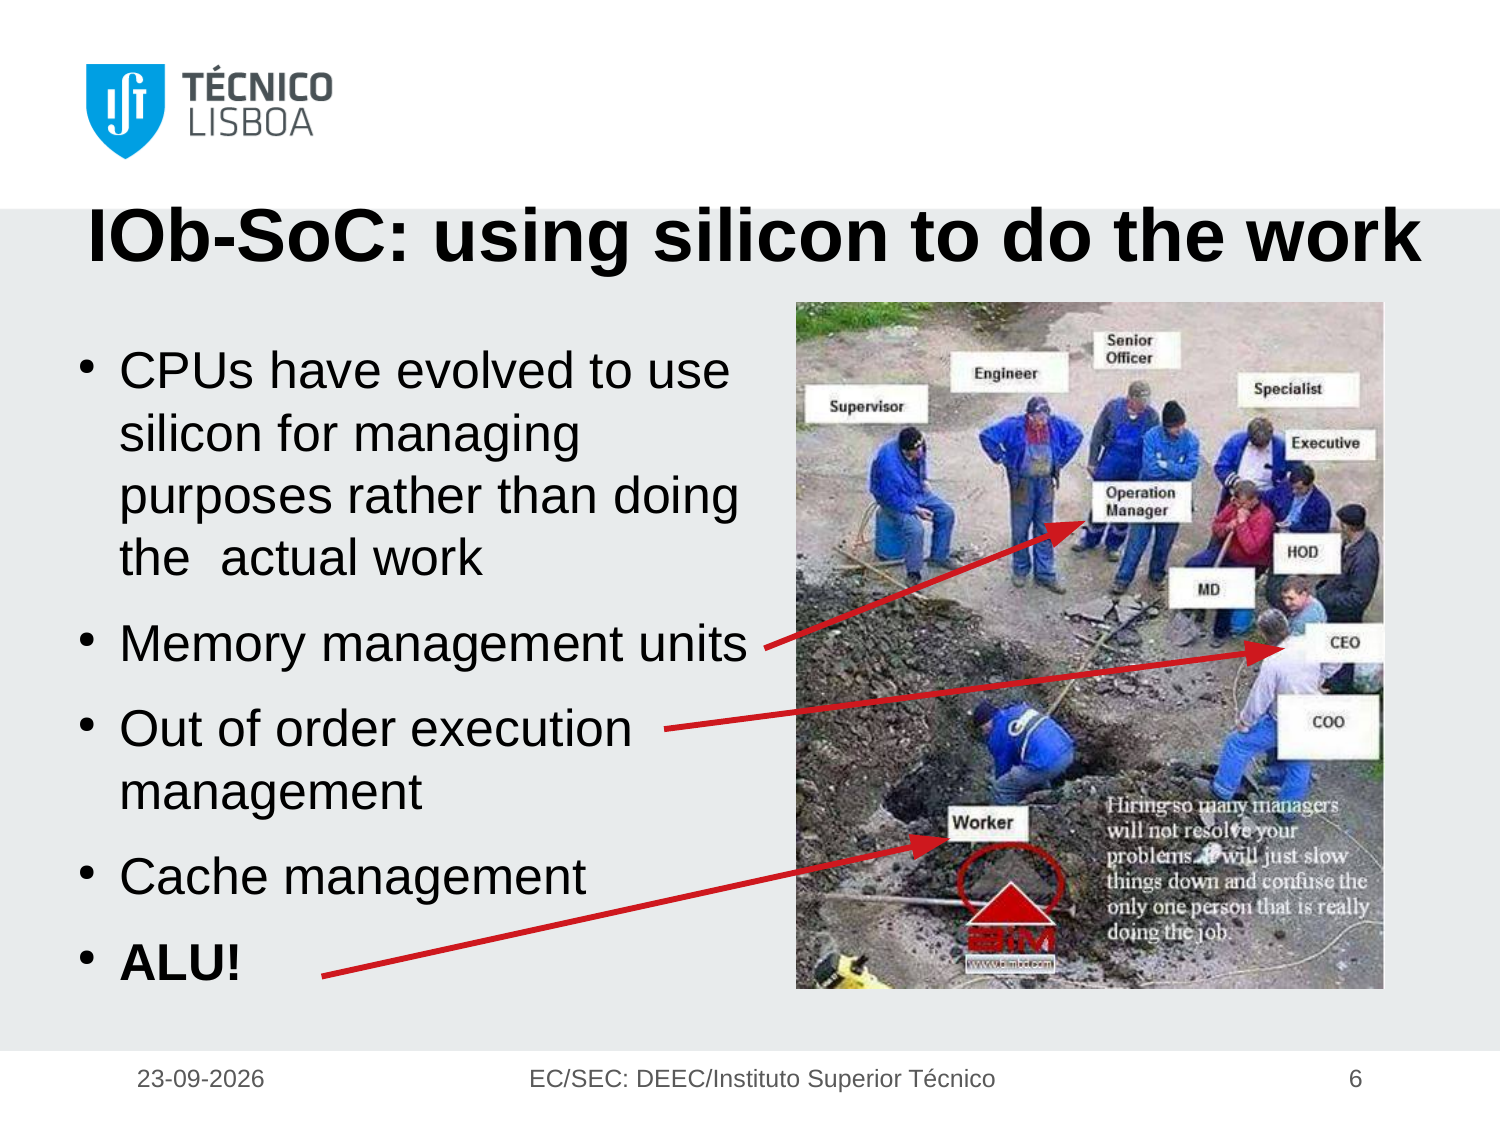

# IOb-SoC: using silicon to do the work
CPUs have evolved to use silicon for managing purposes rather than doing the actual work
Memory management units
Out of order execution management
Cache management
ALU!
EC/SEC: DEEC/Instituto Superior Técnico